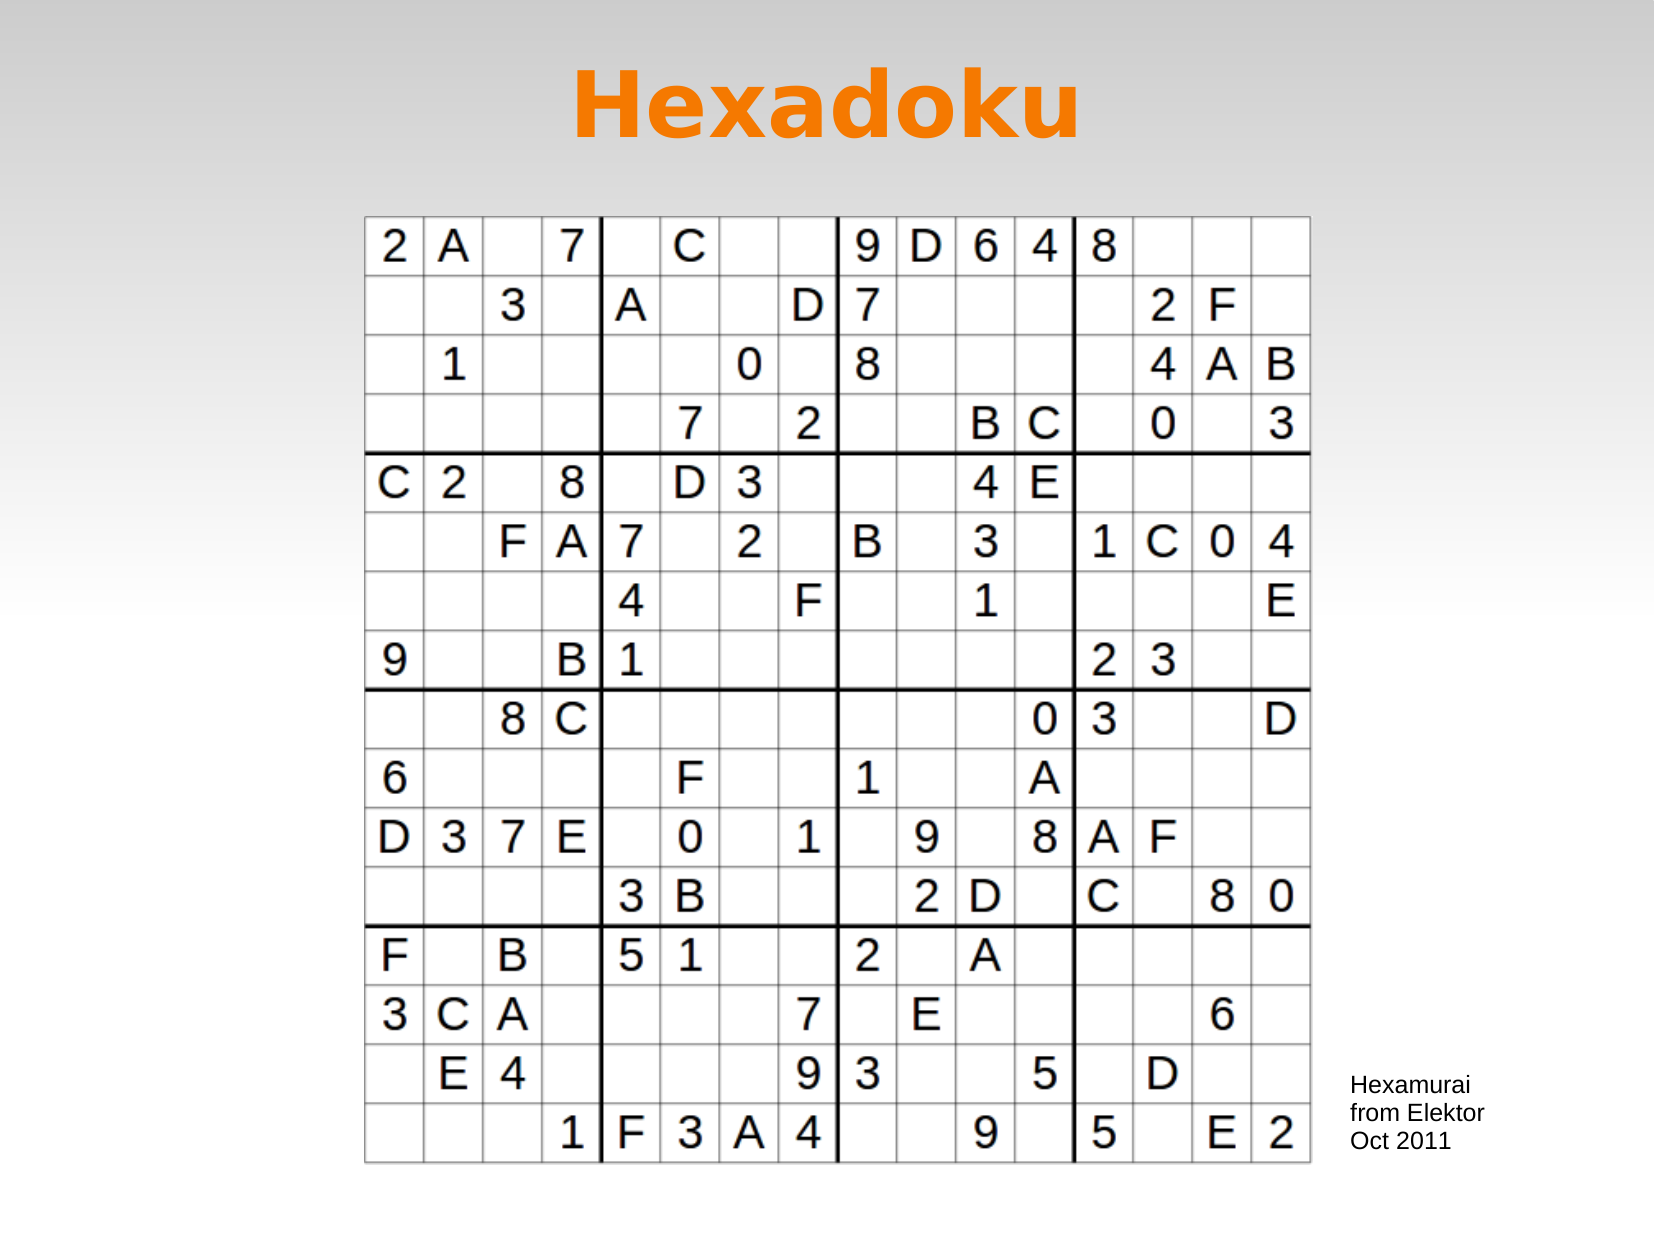

# Hexadoku
Hexamurai
from Elektor
Oct 2011